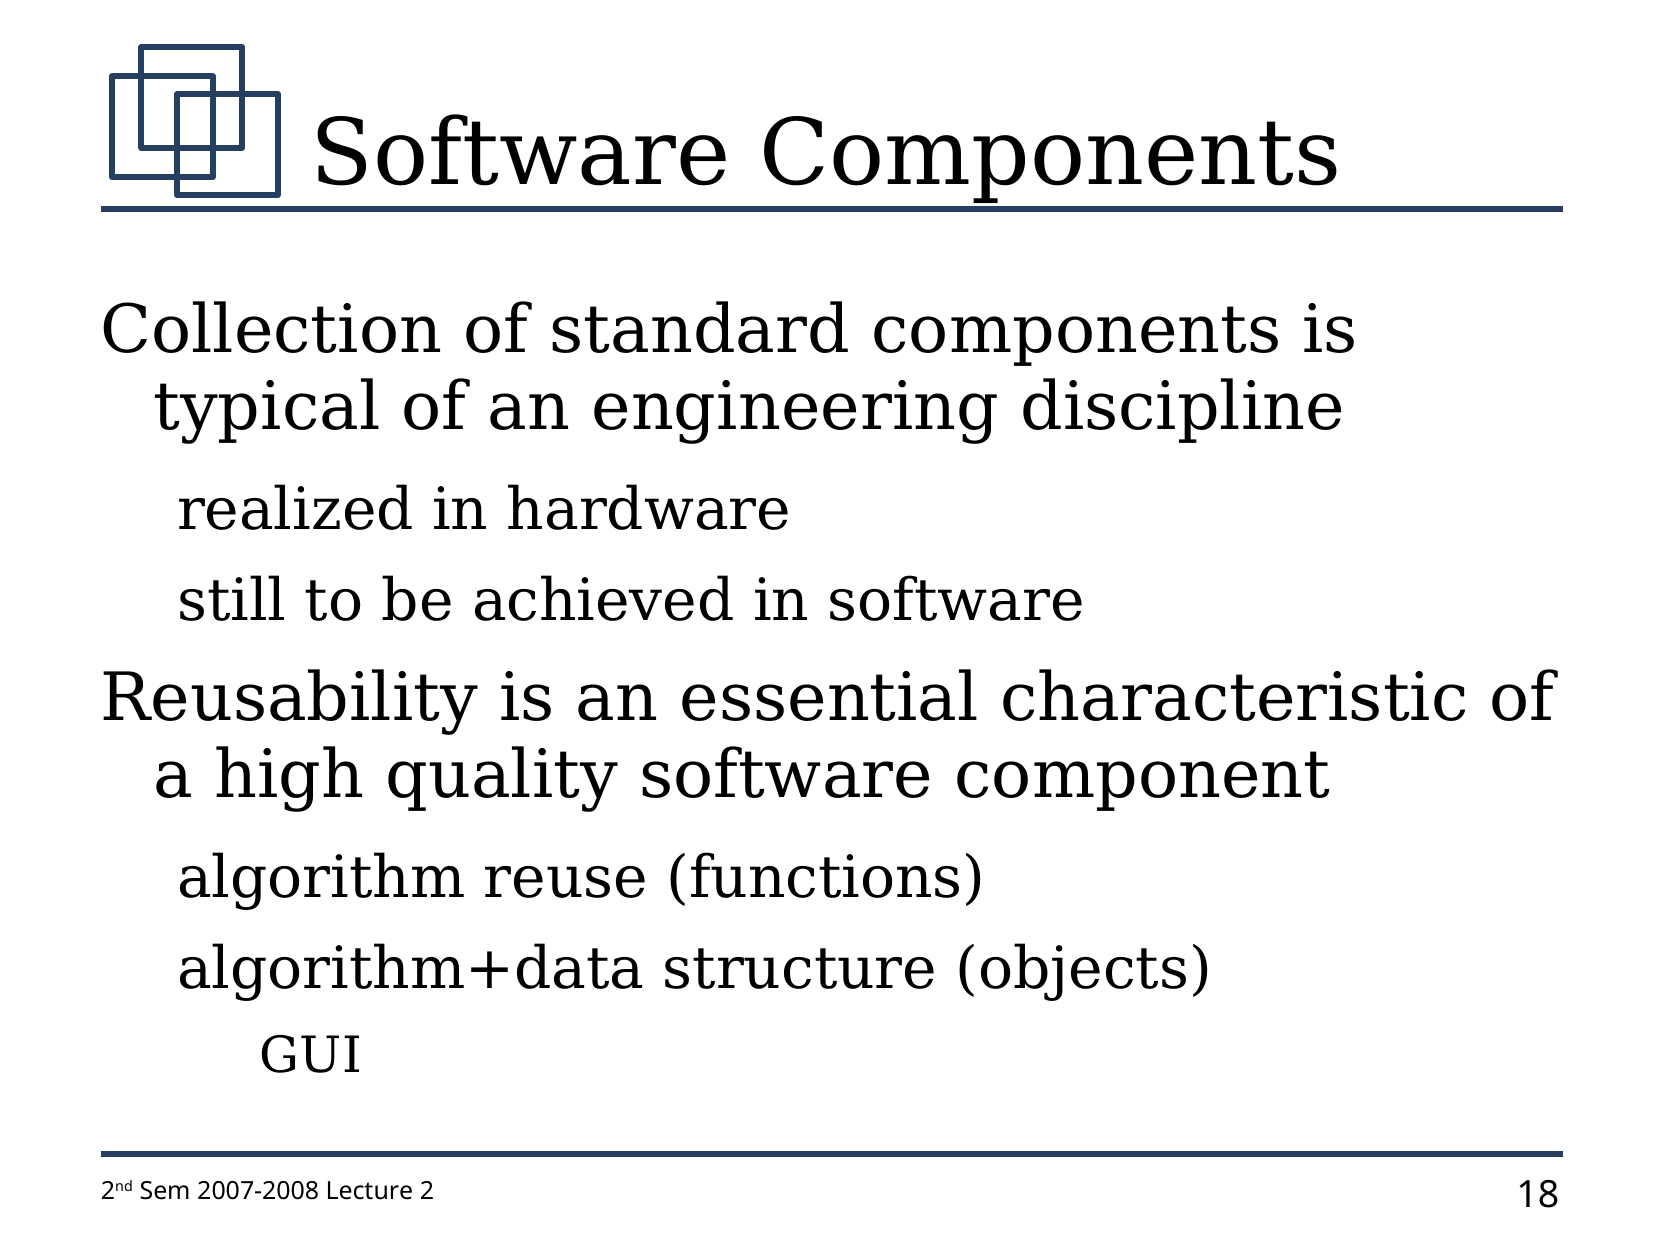

# Software Components
Collection of standard components is typical of an engineering discipline
realized in hardware
still to be achieved in software
Reusability is an essential characteristic of a high quality software component
algorithm reuse (functions)
algorithm+data structure (objects)
GUI